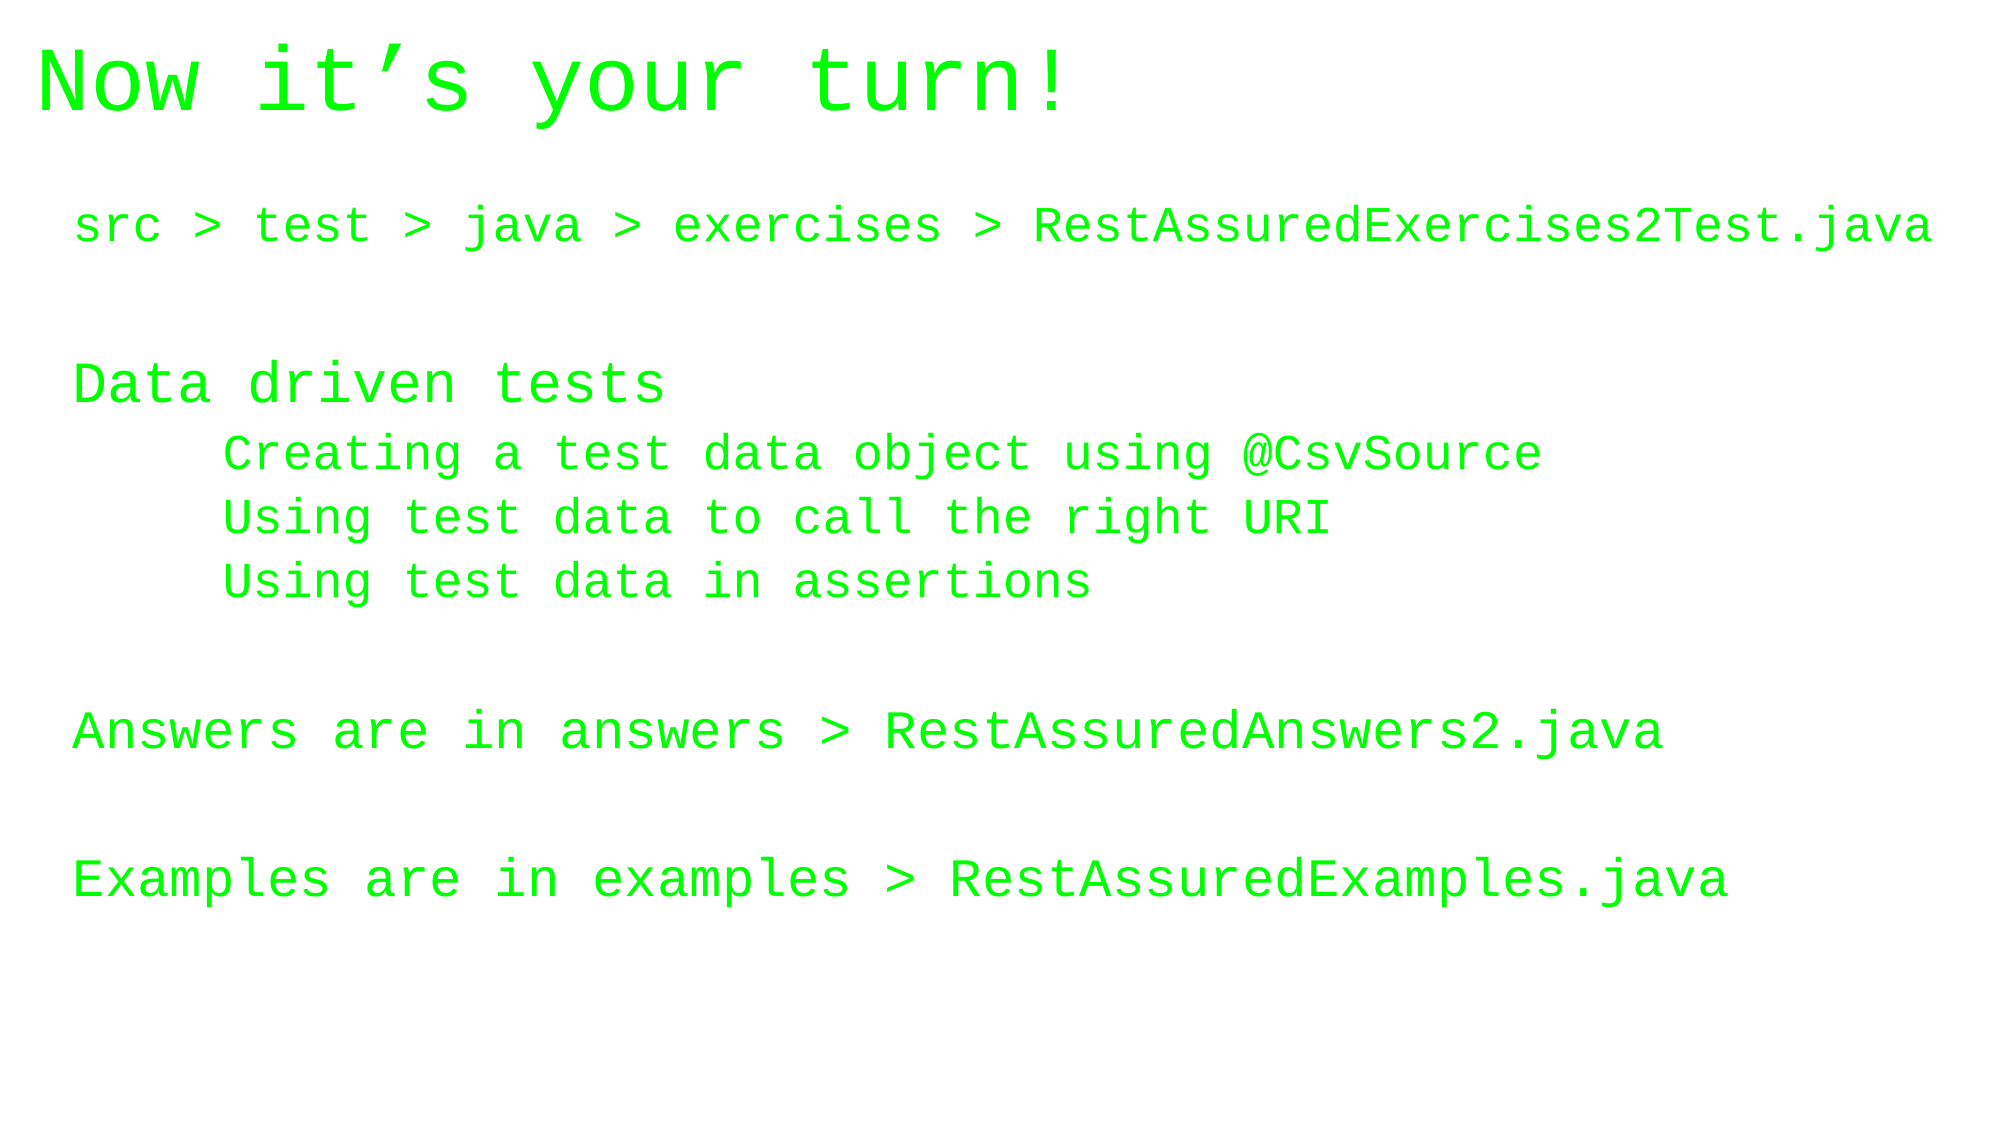

# Now it’s your turn!
src > test > java > exercises > RestAssuredExercises2Test.java
Data driven tests
Creating a test data object using @CsvSource
Using test data to call the right URI
Using test data in assertions
Answers are in answers > RestAssuredAnswers2.java
Examples are in examples > RestAssuredExamples.java